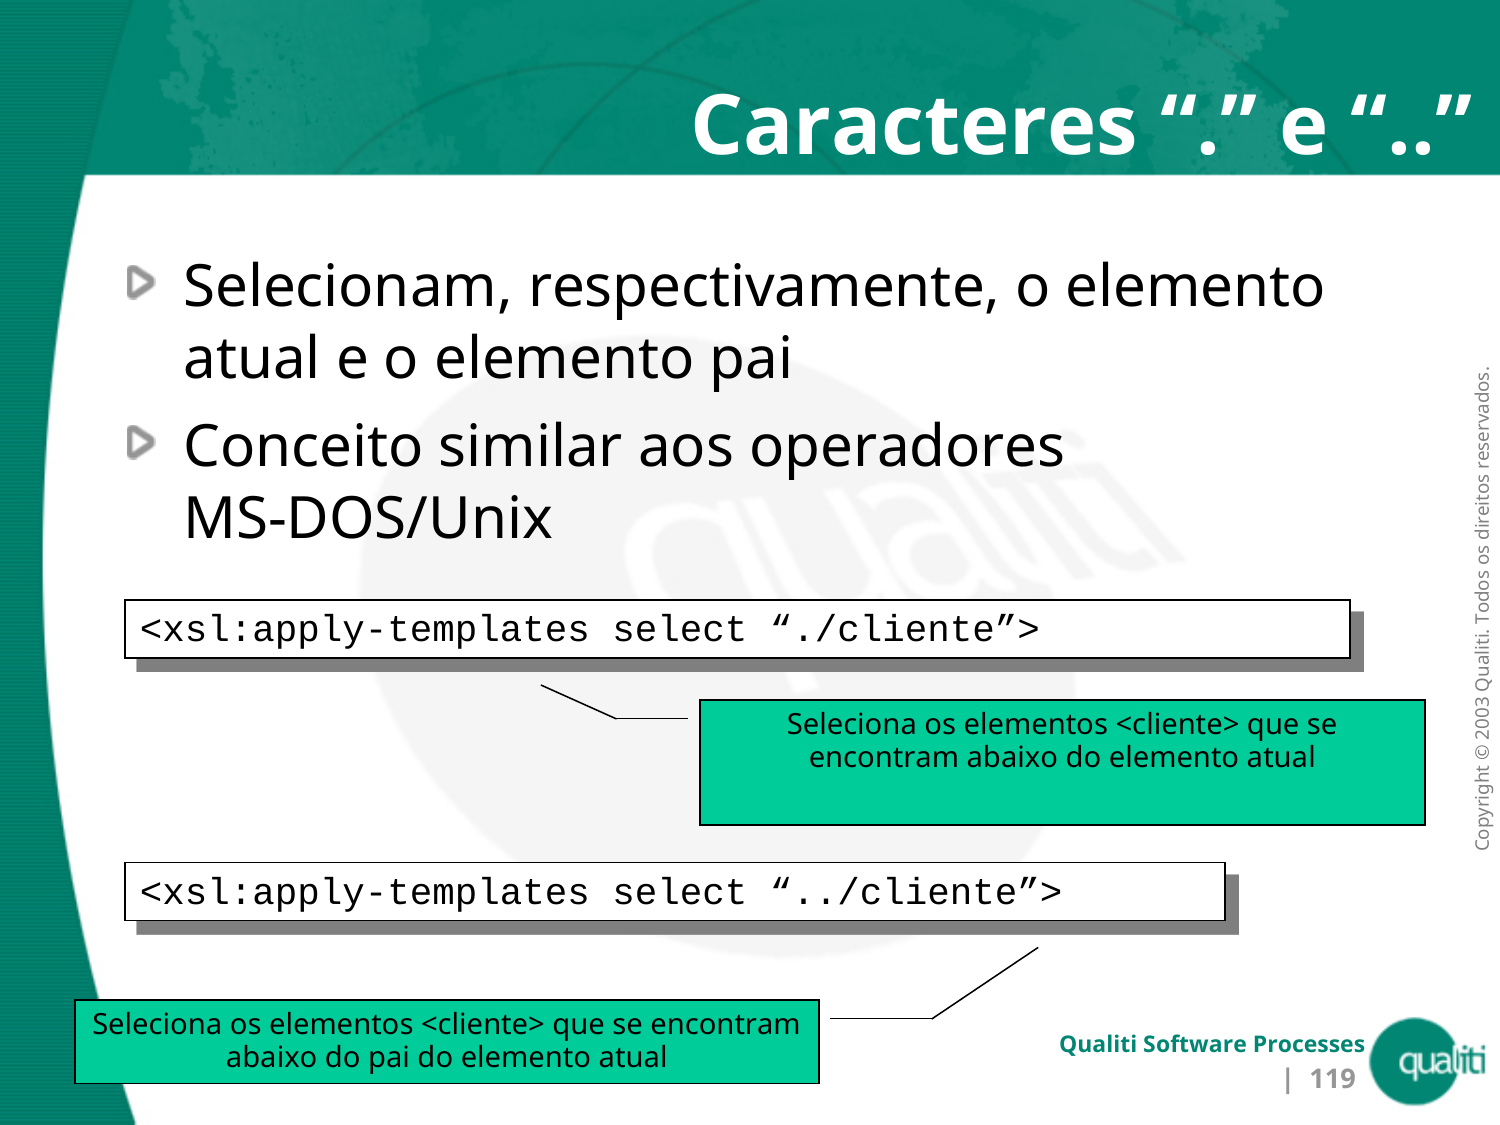

# Caracteres “.” e “..”
Selecionam, respectivamente, o elemento atual e o elemento pai
Conceito similar aos operadores MS-DOS/Unix
<xsl:apply-templates select “./cliente”>
Seleciona os elementos <cliente> que se encontram abaixo do elemento atual
<xsl:apply-templates select “../cliente”>
Seleciona os elementos <cliente> que se encontram abaixo do pai do elemento atual